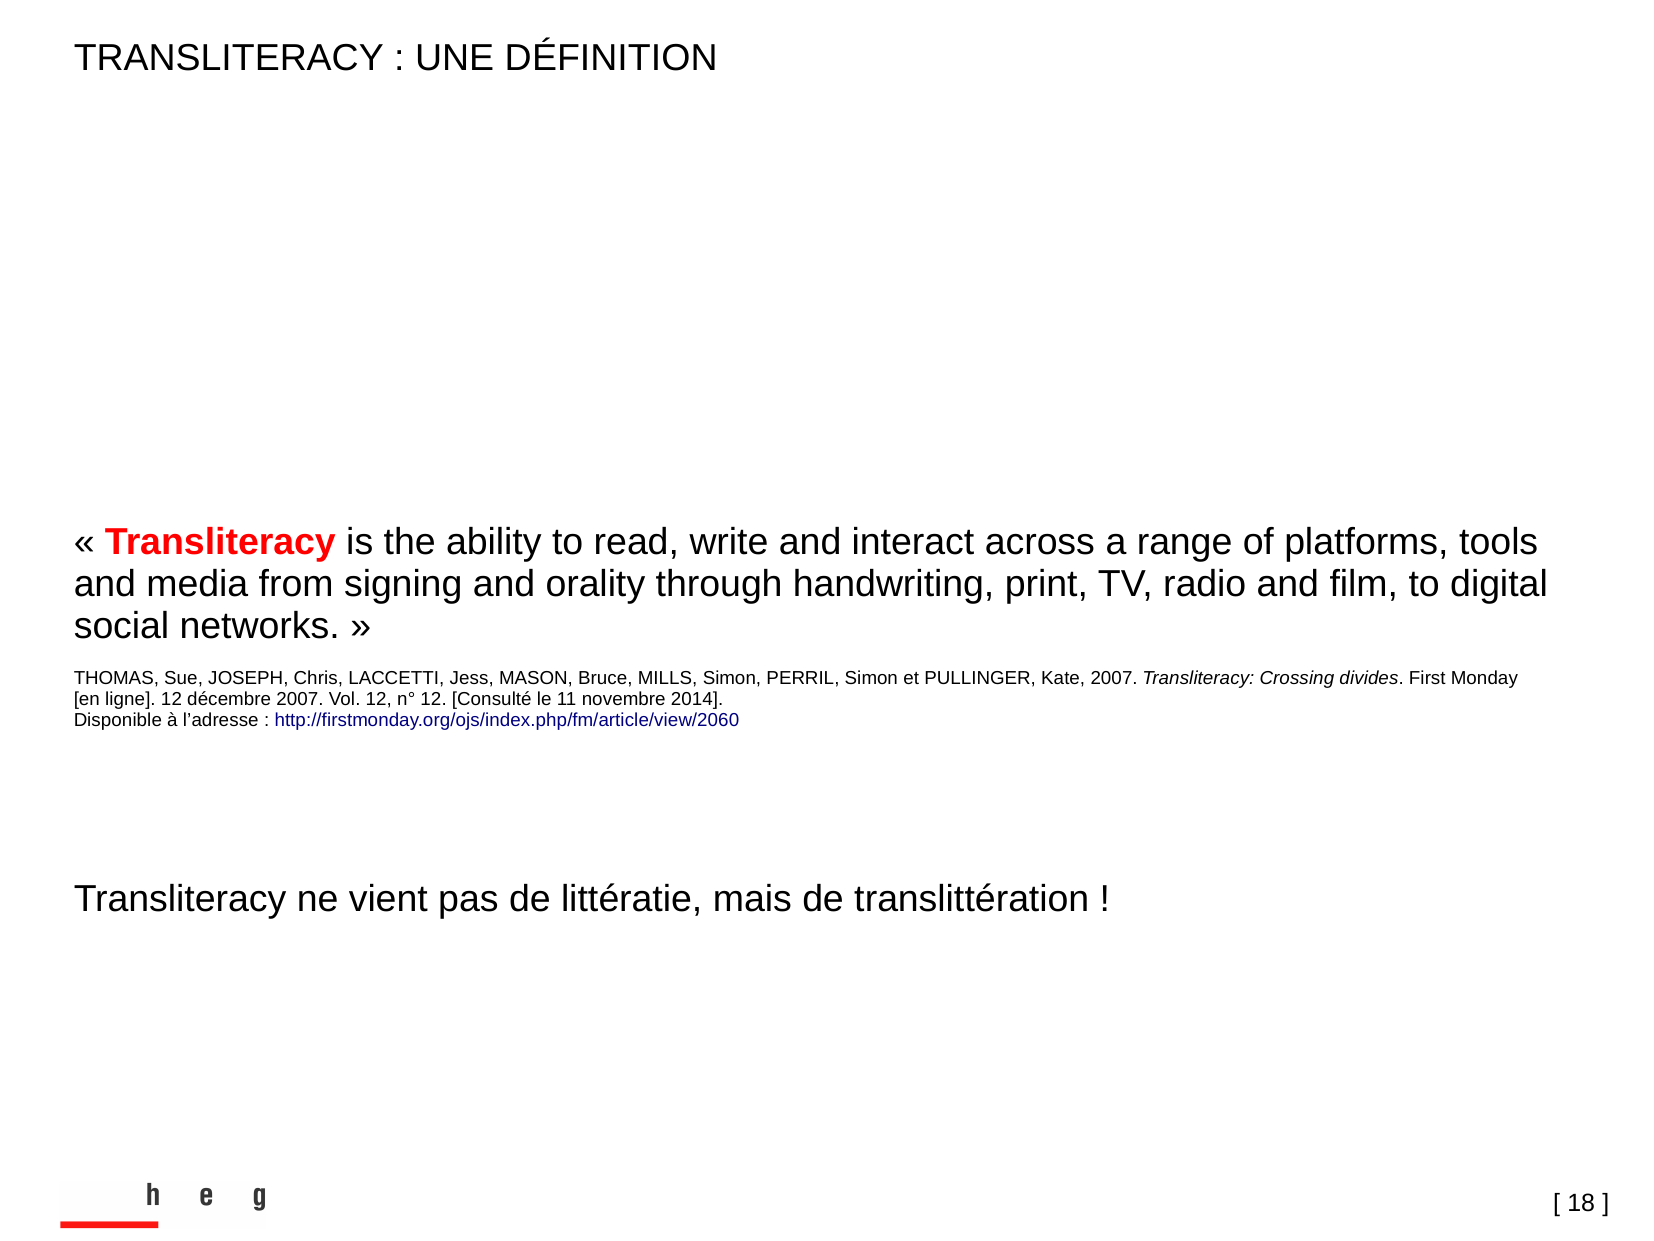

TRANSLITERACY : UNE DÉFINITION
« Transliteracy is the ability to read, write and interact across a range of platforms, tools and media from signing and orality through handwriting, print, TV, radio and film, to digital social networks. »
THOMAS, Sue, JOSEPH, Chris, LACCETTI, Jess, MASON, Bruce, MILLS, Simon, PERRIL, Simon et PULLINGER, Kate, 2007. Transliteracy: Crossing divides. First Monday [en ligne]. 12 décembre 2007. Vol. 12, n° 12. [Consulté le 11 novembre 2014].
Disponible à l’adresse : http://firstmonday.org/ojs/index.php/fm/article/view/2060
Transliteracy ne vient pas de littératie, mais de translittération !